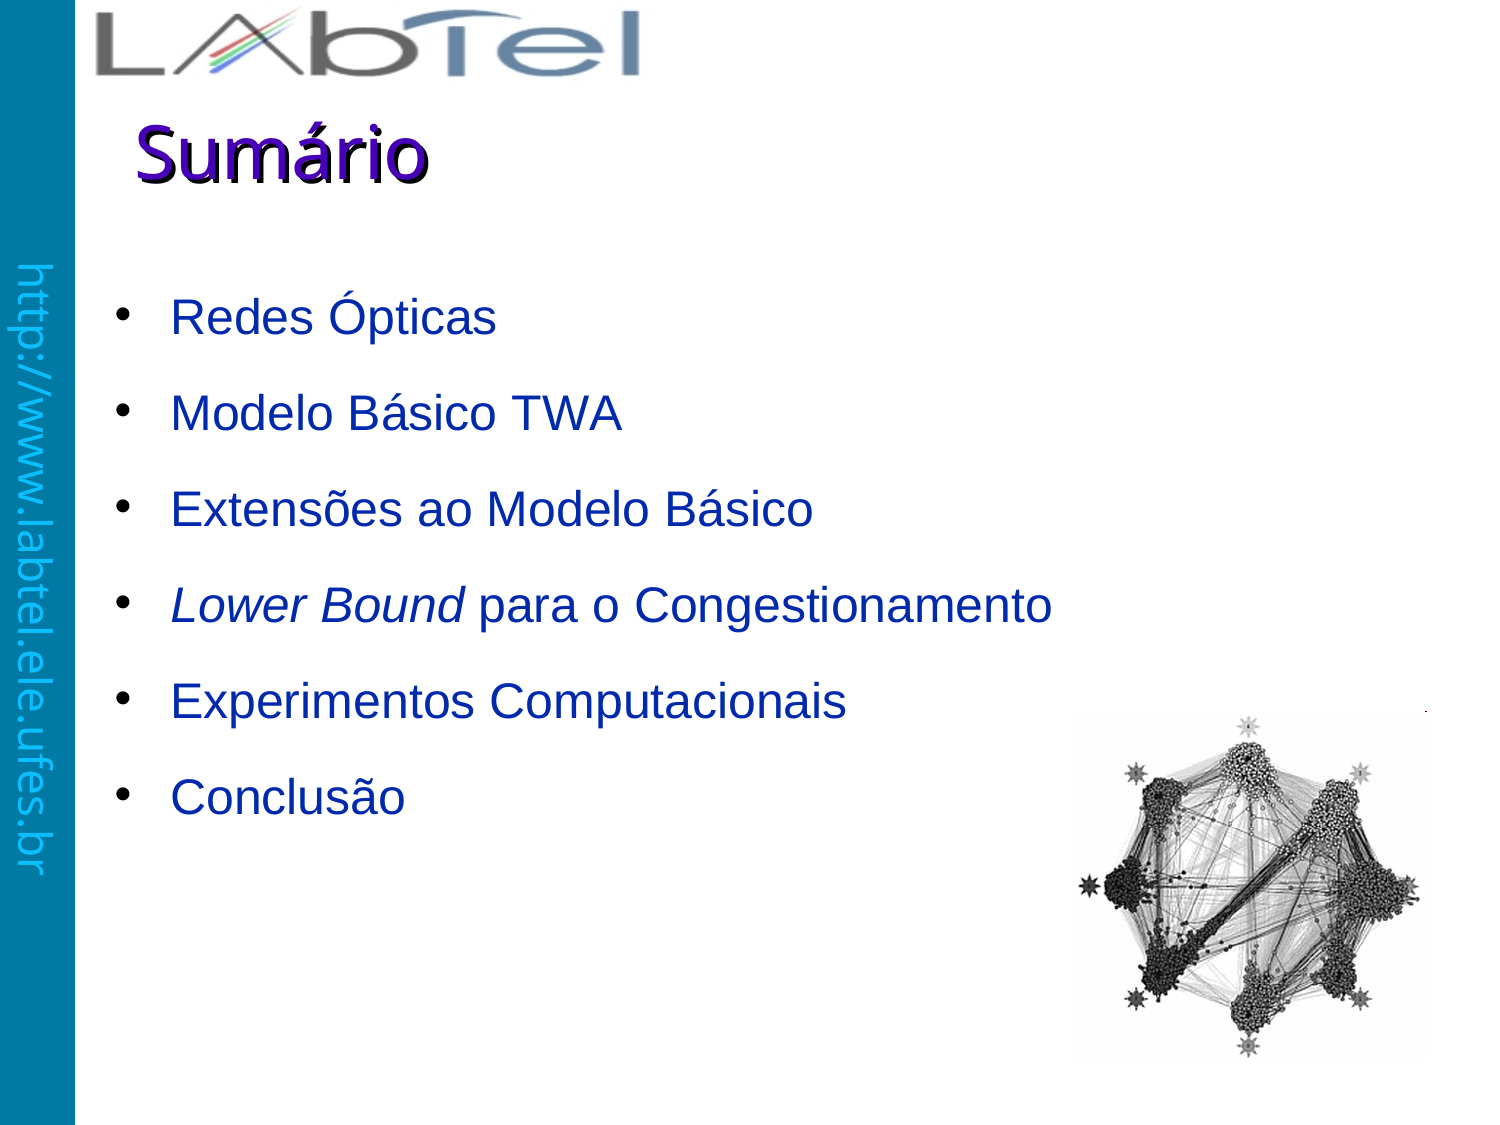

# Sumário
Redes Ópticas
Modelo Básico TWA
Extensões ao Modelo Básico
Lower Bound para o Congestionamento
Experimentos Computacionais
Conclusão